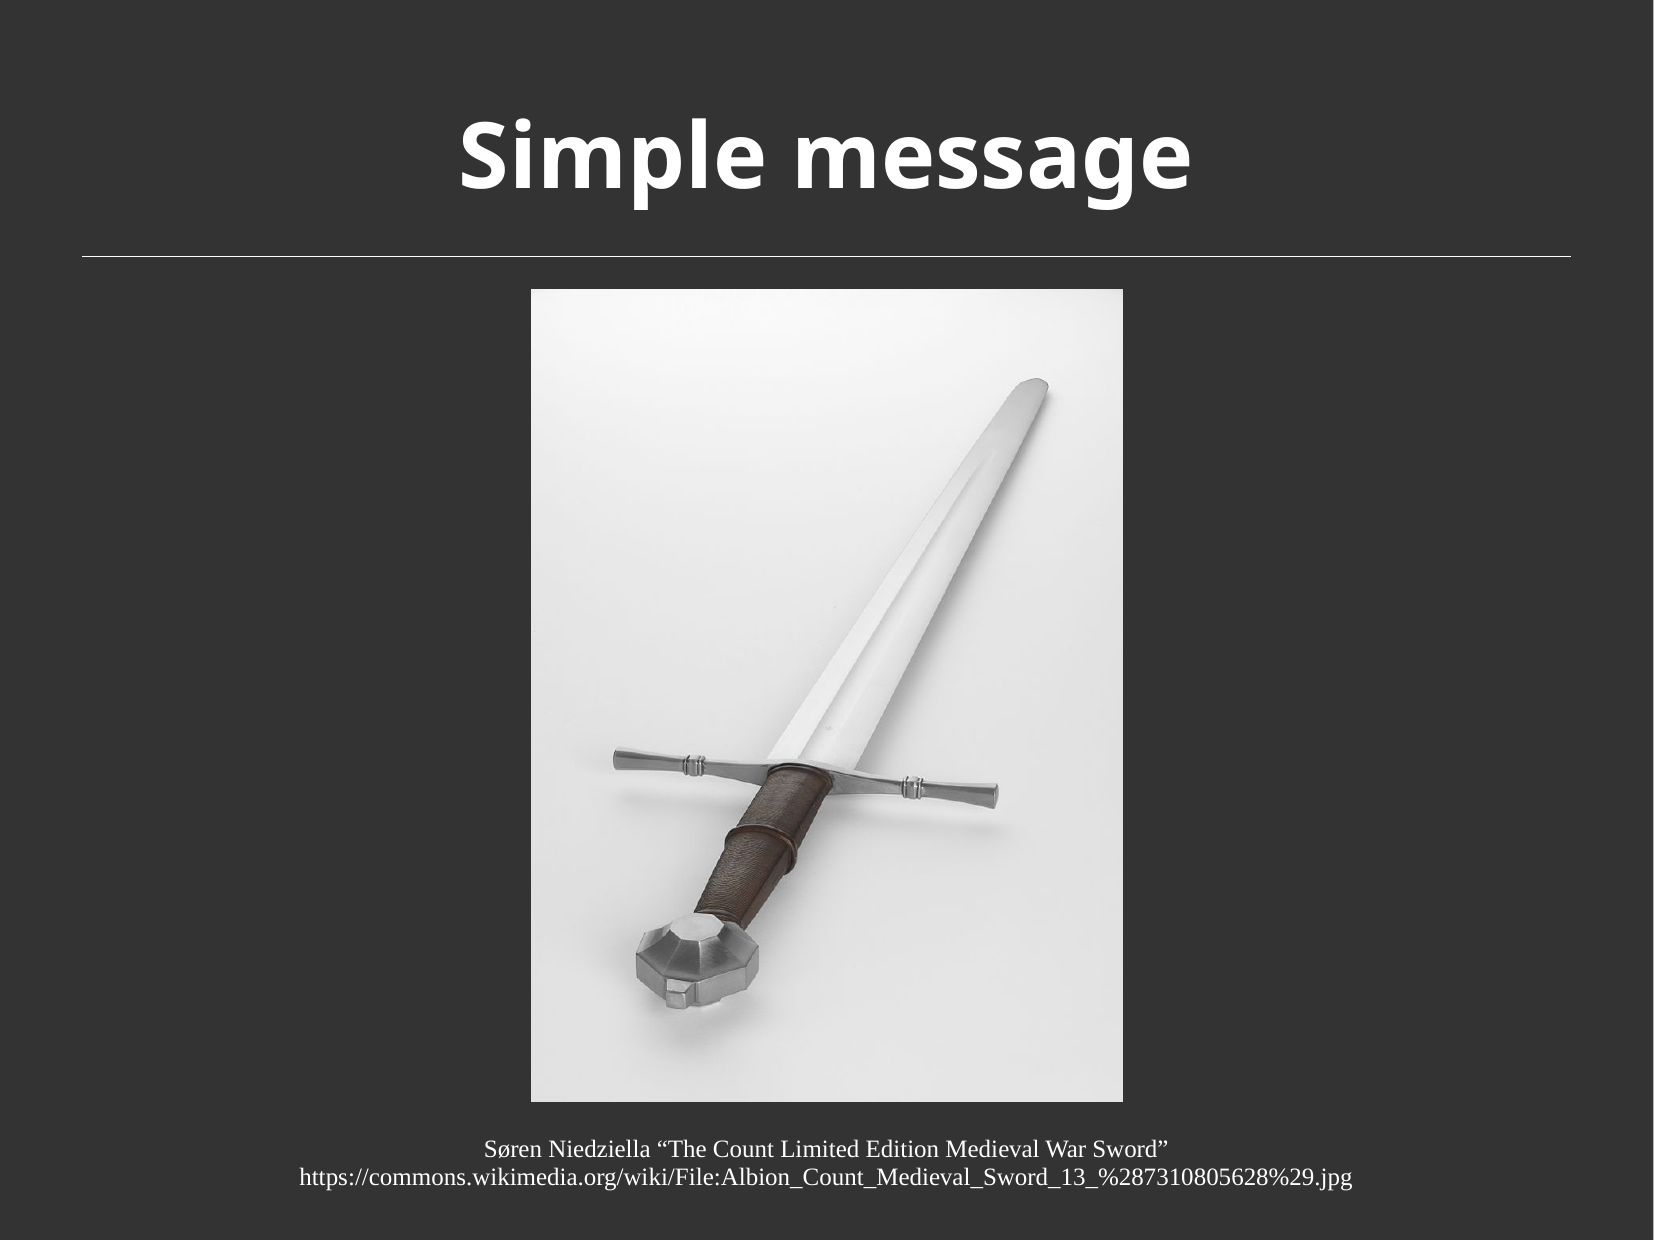

# Simple message
Søren Niedziella “The Count Limited Edition Medieval War Sword”
https://commons.wikimedia.org/wiki/File:Albion_Count_Medieval_Sword_13_%287310805628%29.jpg